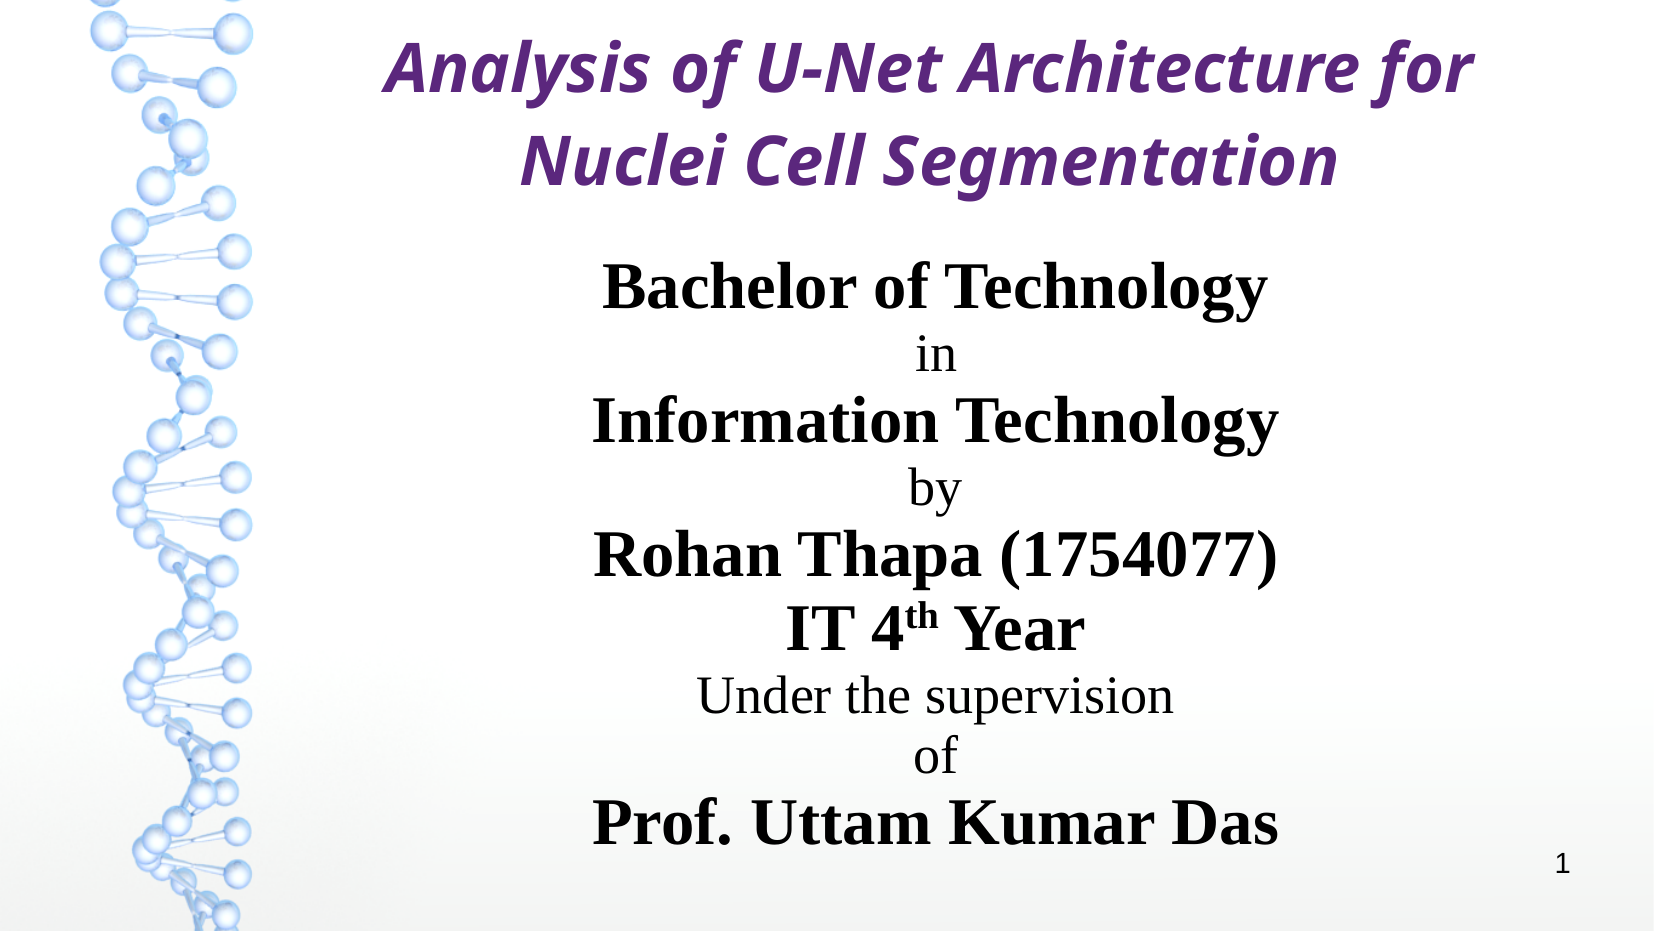

# Analysis of U-Net Architecture for Nuclei Cell Segmentation
Bachelor of Technology
in
Information Technology
by
Rohan Thapa (1754077)
IT 4th Year
Under the supervision
of
Prof. Uttam Kumar Das
1